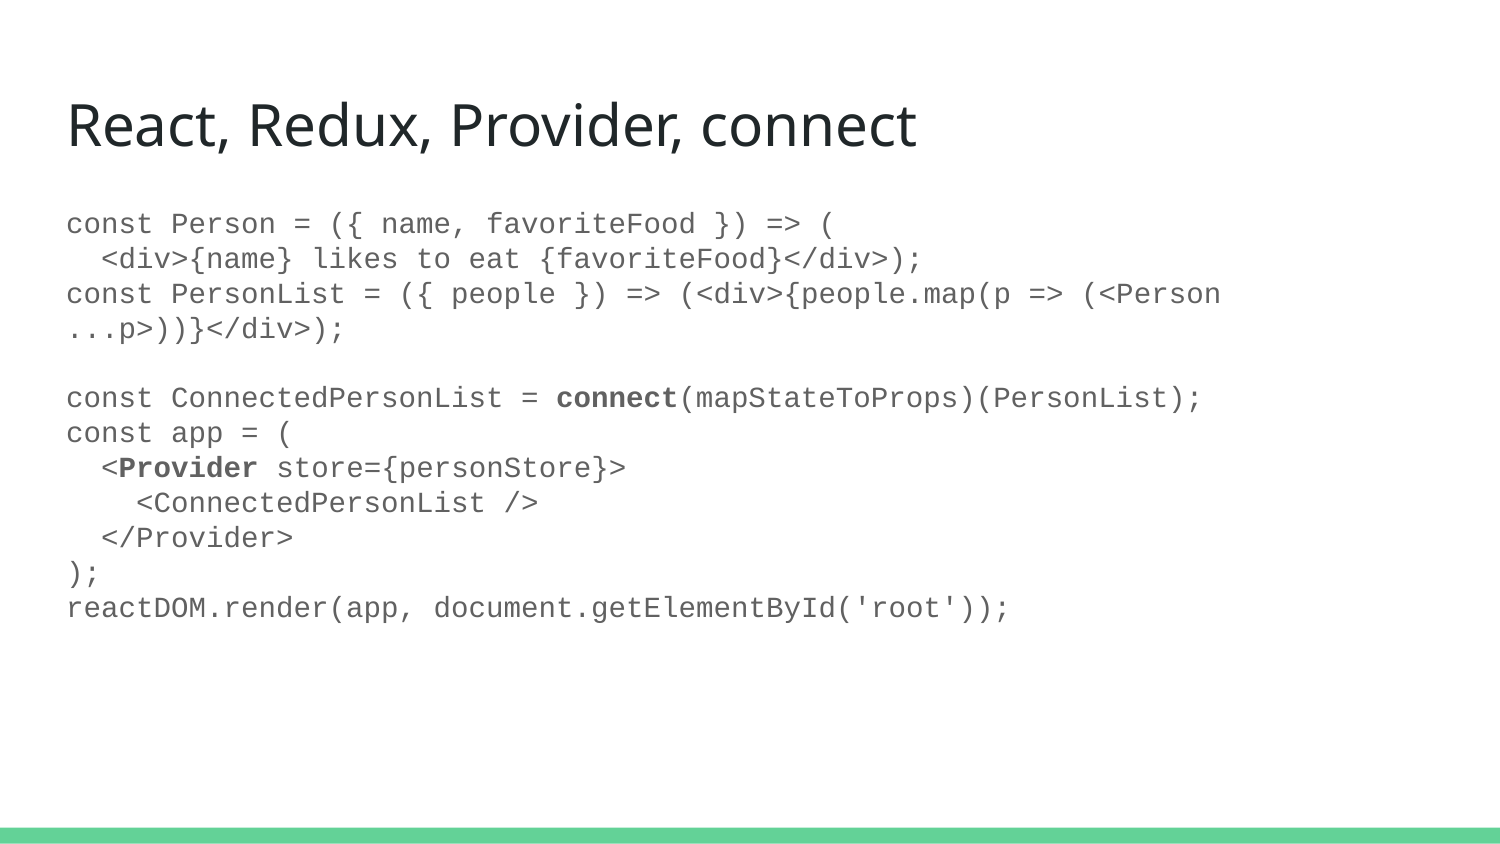

# React, Redux, Provider, connect
const Person = ({ name, favoriteFood }) => (
 <div>{name} likes to eat {favoriteFood}</div>);
const PersonList = ({ people }) => (<div>{people.map(p => (<Person ...p>))}</div>);
const ConnectedPersonList = connect(mapStateToProps)(PersonList);
const app = (
 <Provider store={personStore}>
 <ConnectedPersonList />
 </Provider>
);
reactDOM.render(app, document.getElementById('root'));